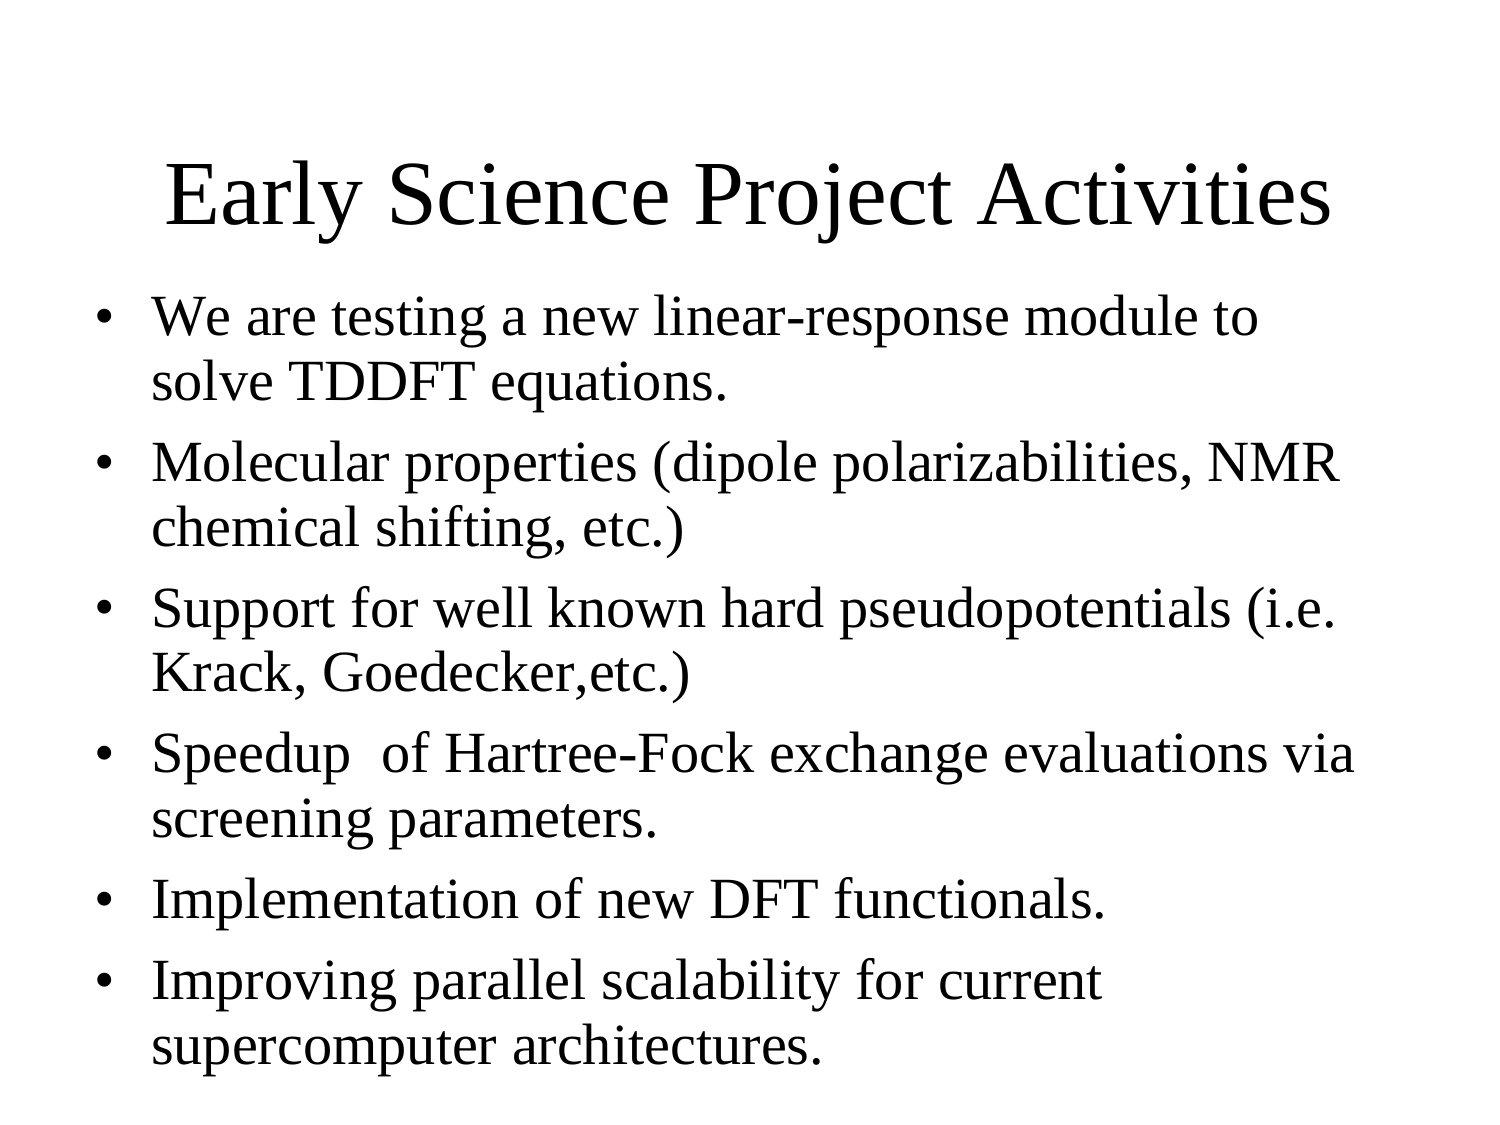

# Early Science Project Activities
We are testing a new linear-response module to solve TDDFT equations.
Molecular properties (dipole polarizabilities, NMR chemical shifting, etc.)
Support for well known hard pseudopotentials (i.e. Krack, Goedecker,etc.)
Speedup of Hartree-Fock exchange evaluations via screening parameters.
Implementation of new DFT functionals.
Improving parallel scalability for current supercomputer architectures.